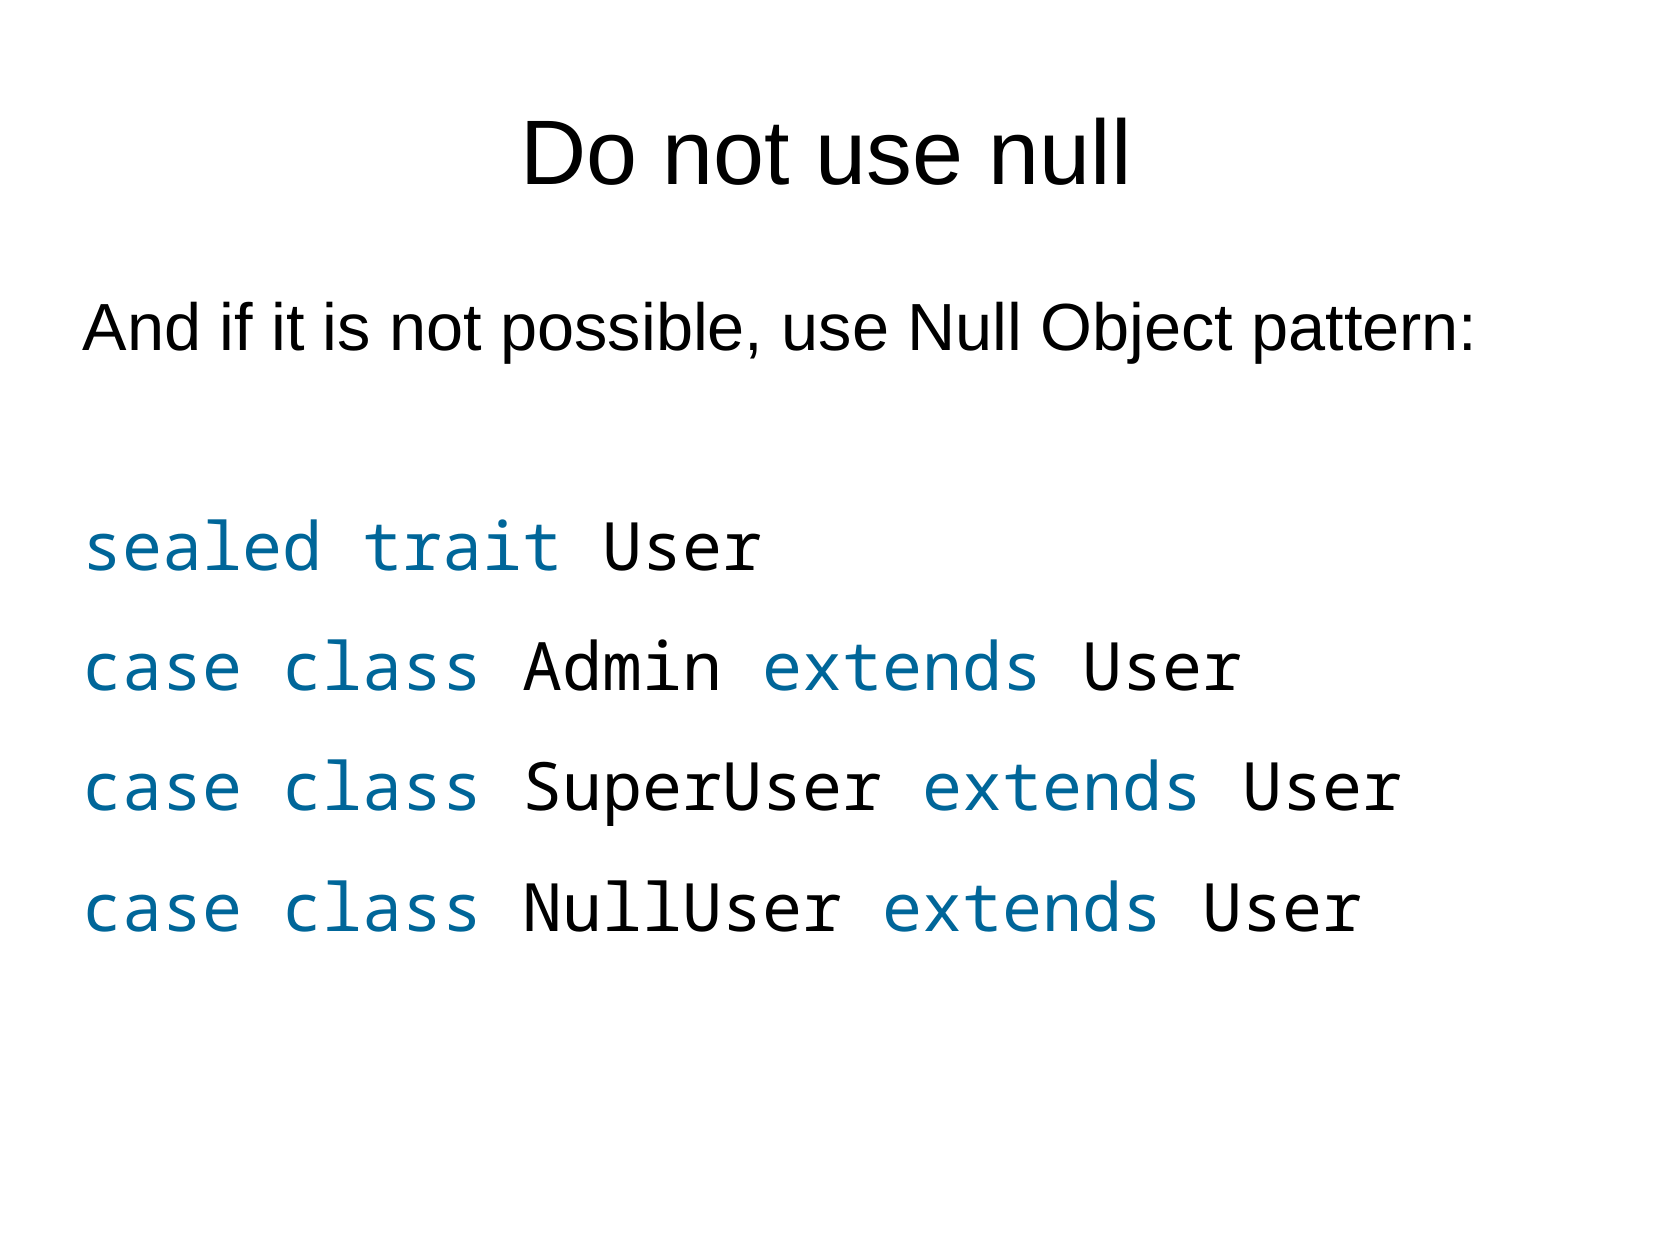

# Do not use null
And if it is not possible, use Null Object pattern:
sealed trait User
case class Admin extends User
case class SuperUser extends User
case class NullUser extends User